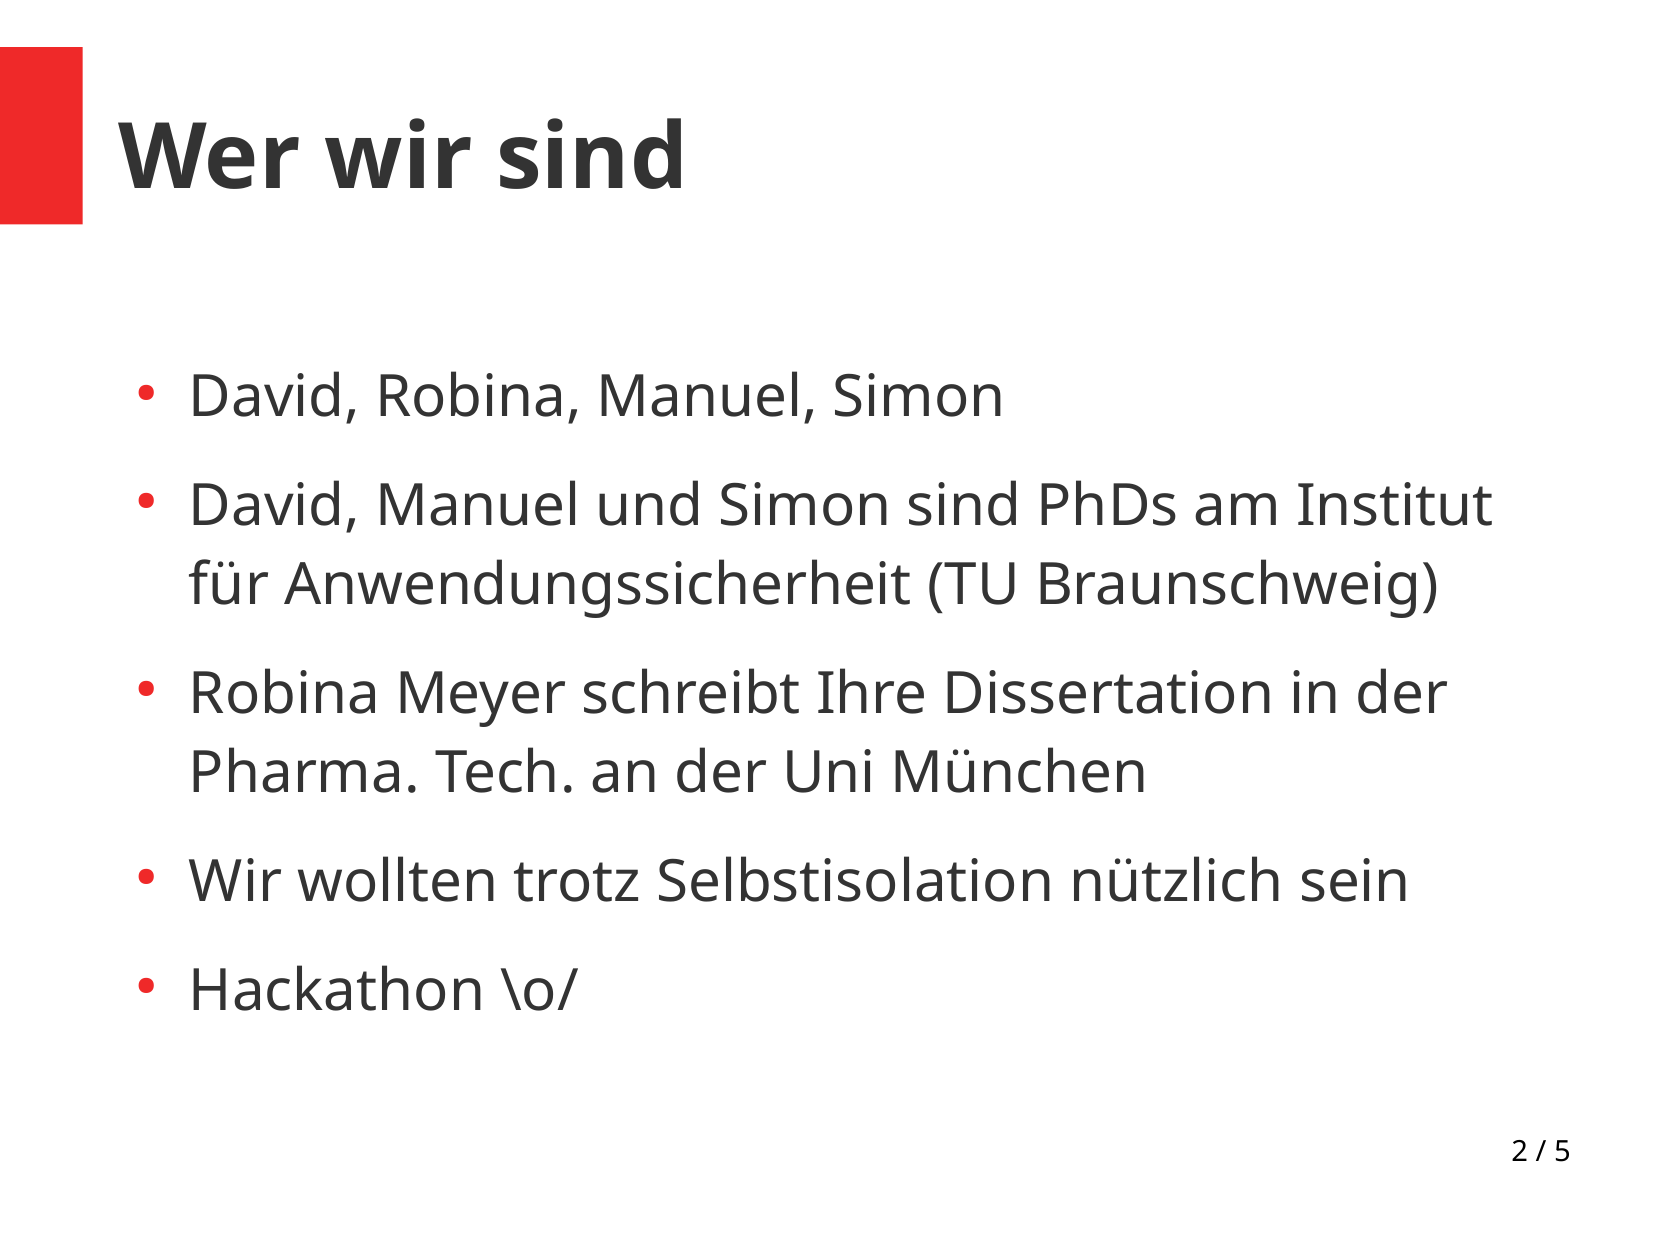

# Wer wir sind
David, Robina, Manuel, Simon
David, Manuel und Simon sind PhDs am Institut für Anwendungssicherheit (TU Braunschweig)
Robina Meyer schreibt Ihre Dissertation in der Pharma. Tech. an der Uni München
Wir wollten trotz Selbstisolation nützlich sein
Hackathon \o/
2